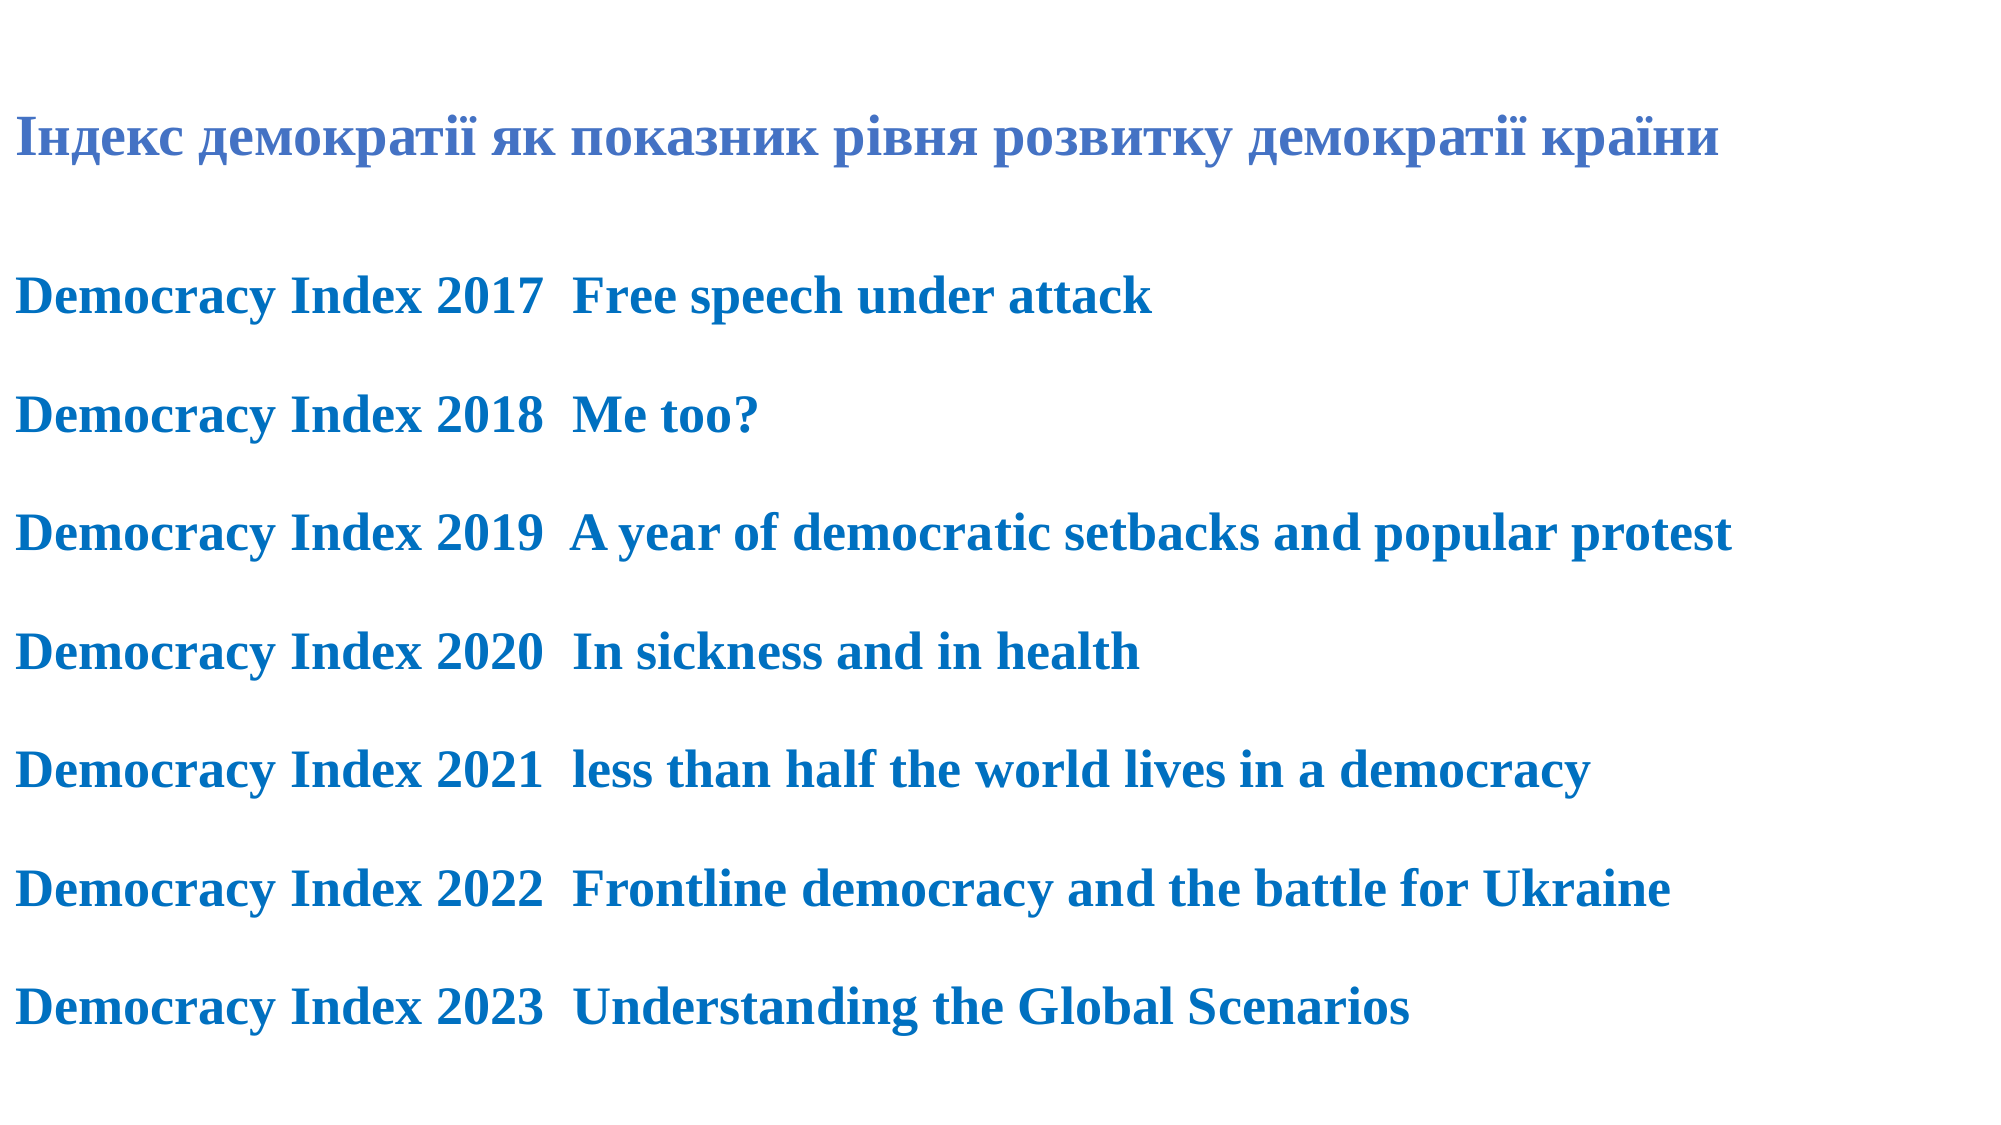

# Індекс демократії як показник рівня розвитку демократії країни
Democracy Index 2017 Free speech under attack
Democracy Index 2018 Me too?
Democracy Index 2019 A year of democratic setbacks and popular protest
Democracy Index 2020 In sickness and in health
Democracy Index 2021 less than half the world lives in a democracy
Democracy Index 2022 Frontline democracy and the battle for Ukraine
Democracy Index 2023 Understanding the Global Scenarios